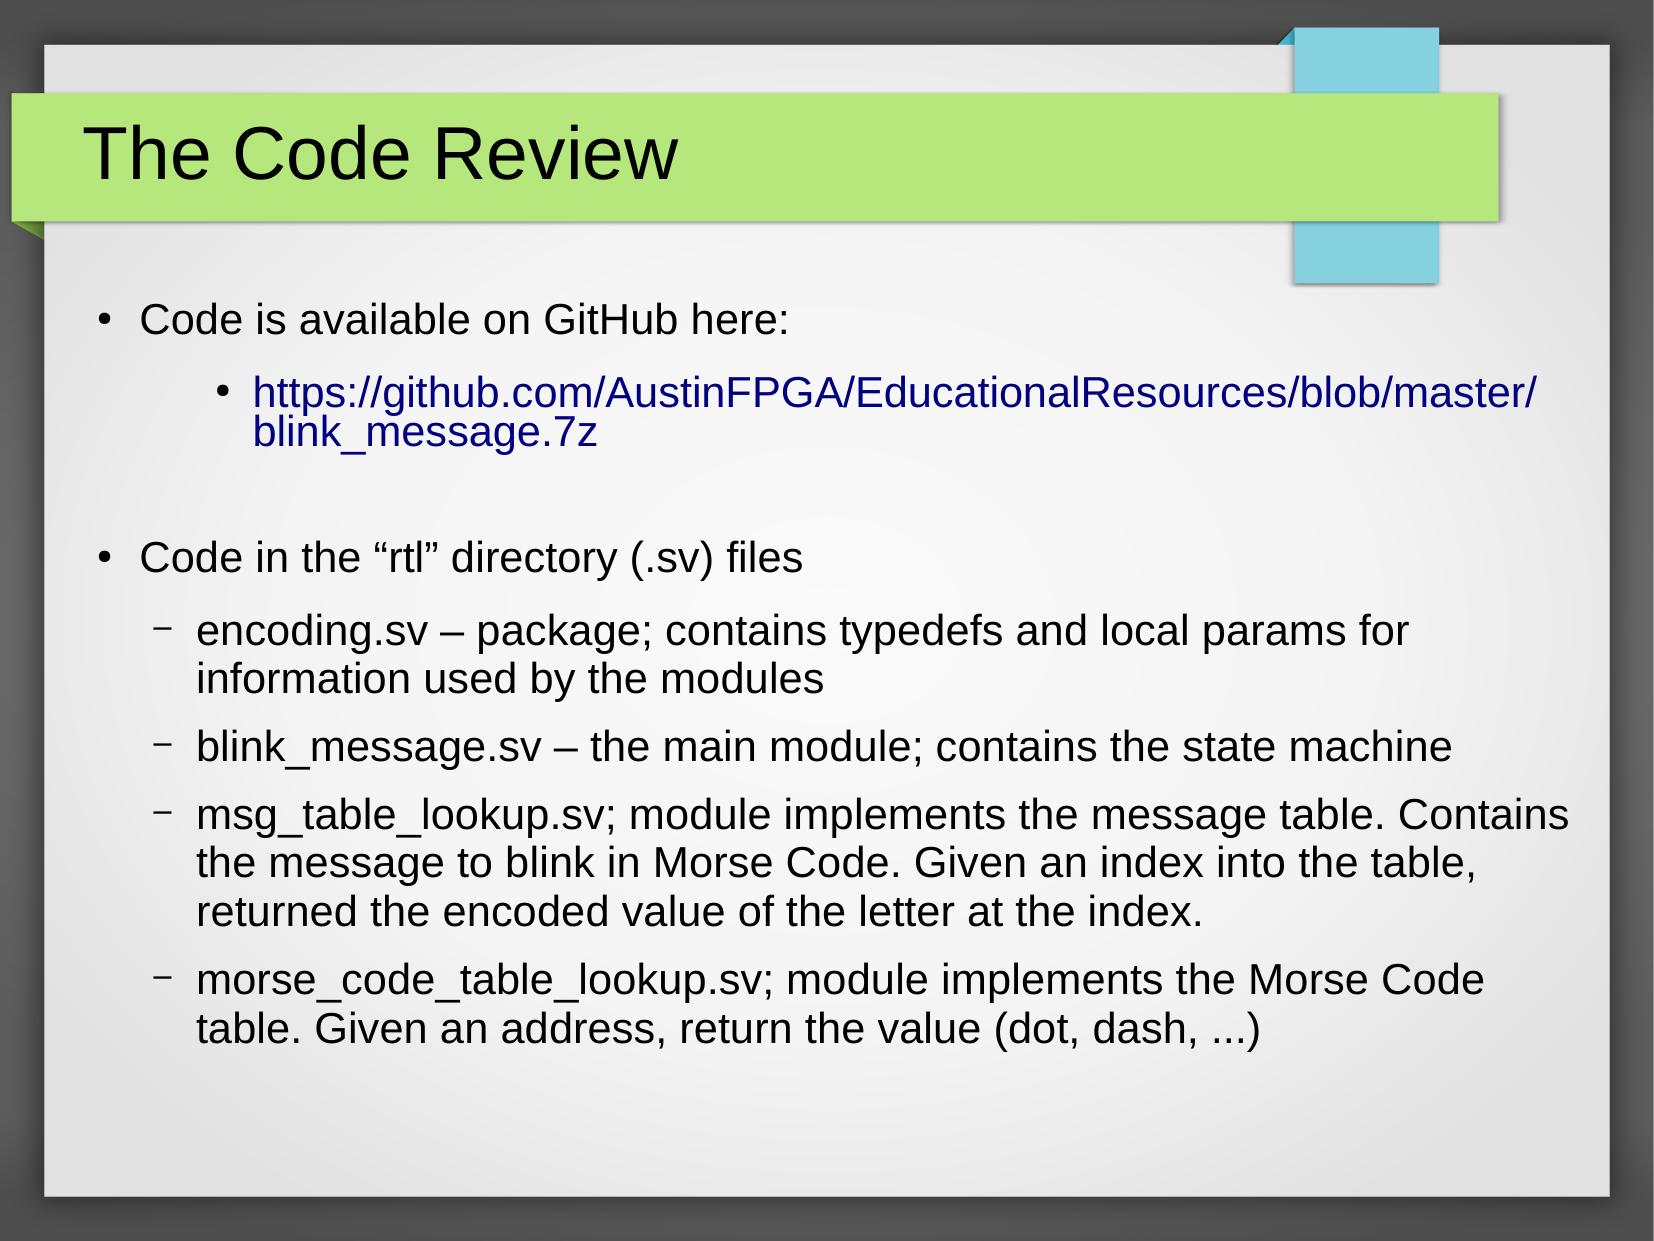

# The Code Review
Code is available on GitHub here:
https://github.com/AustinFPGA/EducationalResources/blob/master/blink_message.7z
Code in the “rtl” directory (.sv) files
encoding.sv – package; contains typedefs and local params for information used by the modules
blink_message.sv – the main module; contains the state machine
msg_table_lookup.sv; module implements the message table. Contains the message to blink in Morse Code. Given an index into the table, returned the encoded value of the letter at the index.
morse_code_table_lookup.sv; module implements the Morse Code table. Given an address, return the value (dot, dash, ...)